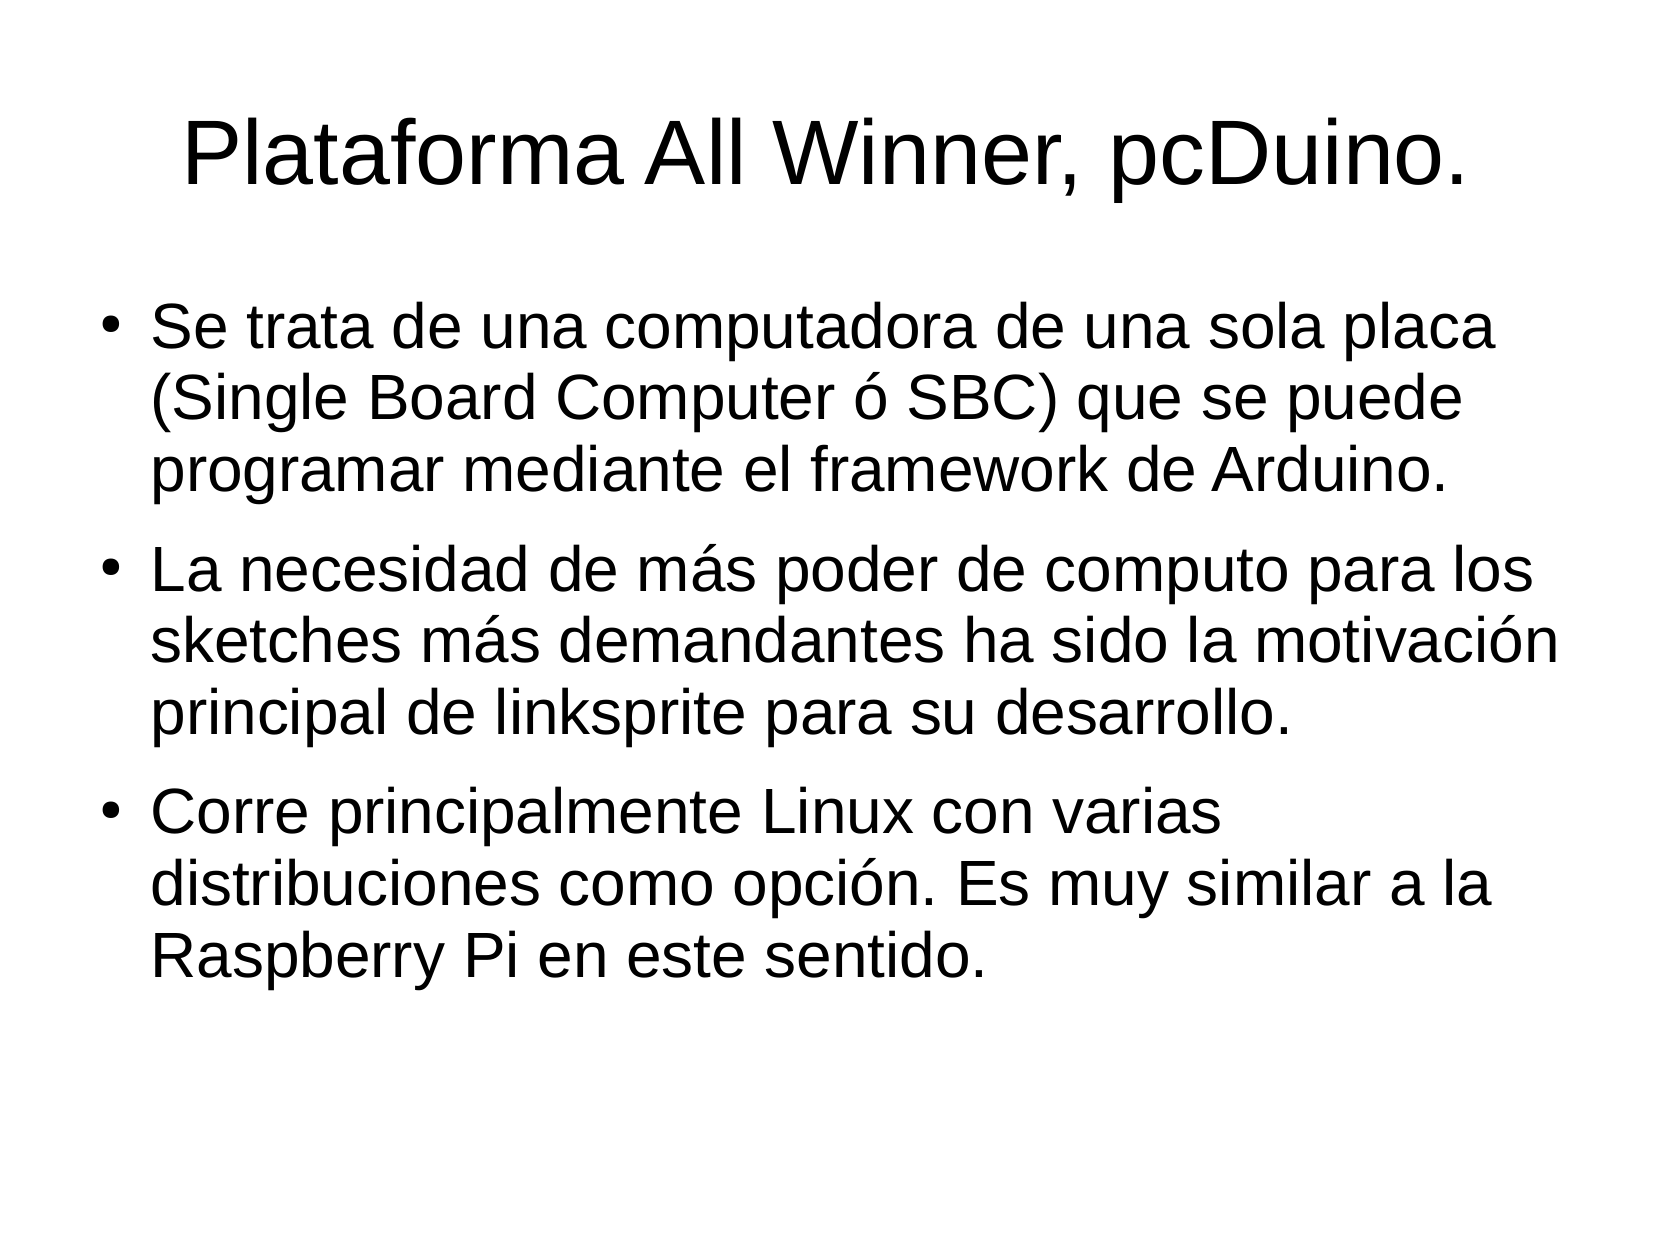

# Plataforma All Winner, pcDuino.
Se trata de una computadora de una sola placa (Single Board Computer ó SBC) que se puede programar mediante el framework de Arduino.
La necesidad de más poder de computo para los sketches más demandantes ha sido la motivación principal de linksprite para su desarrollo.
Corre principalmente Linux con varias distribuciones como opción. Es muy similar a la Raspberry Pi en este sentido.